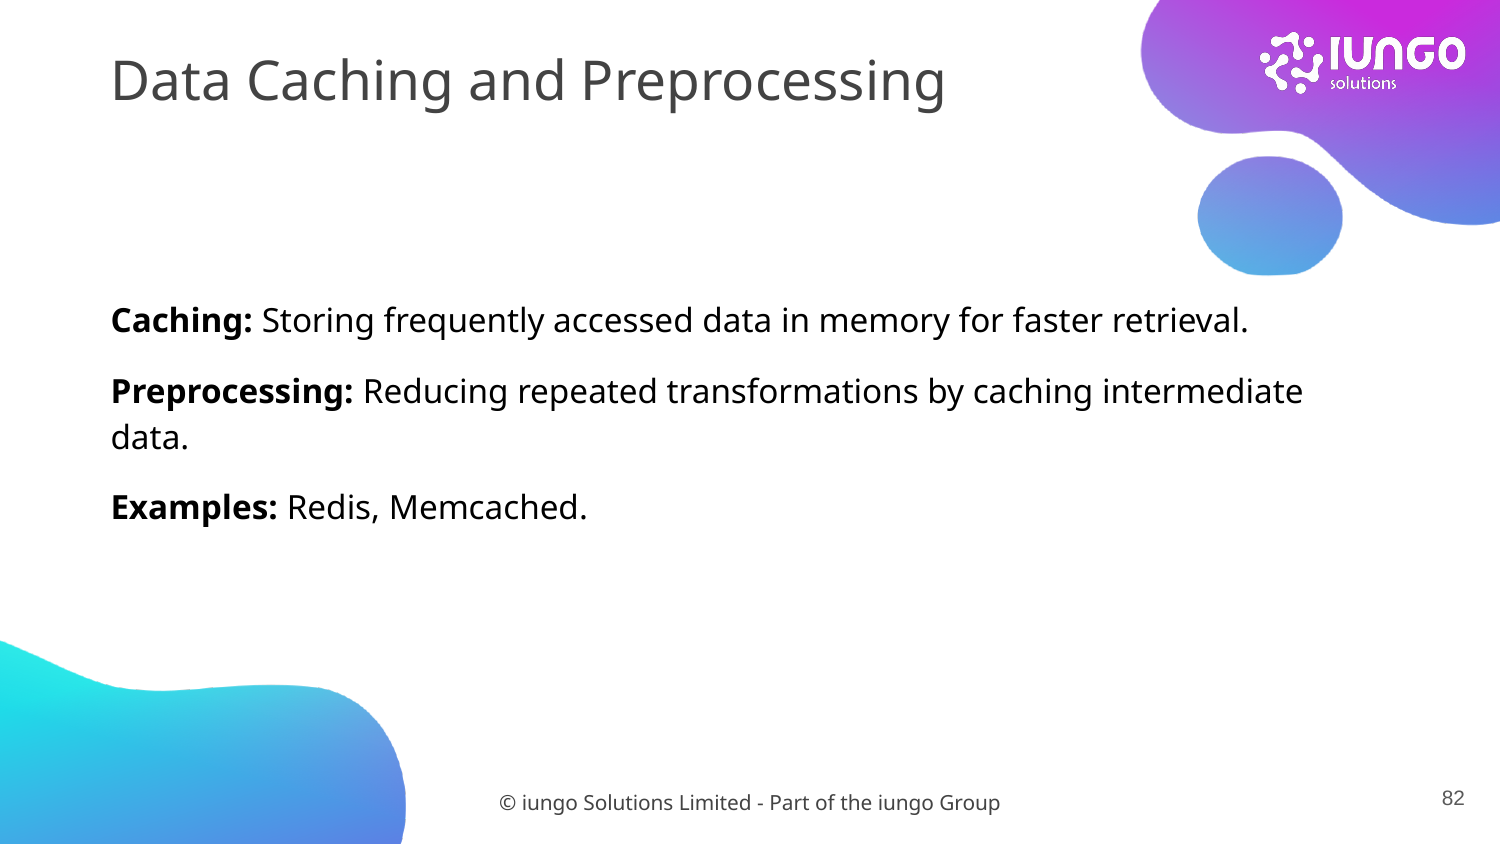

# Data Caching and Preprocessing
Caching: Storing frequently accessed data in memory for faster retrieval.
Preprocessing: Reducing repeated transformations by caching intermediate data.
Examples: Redis, Memcached.